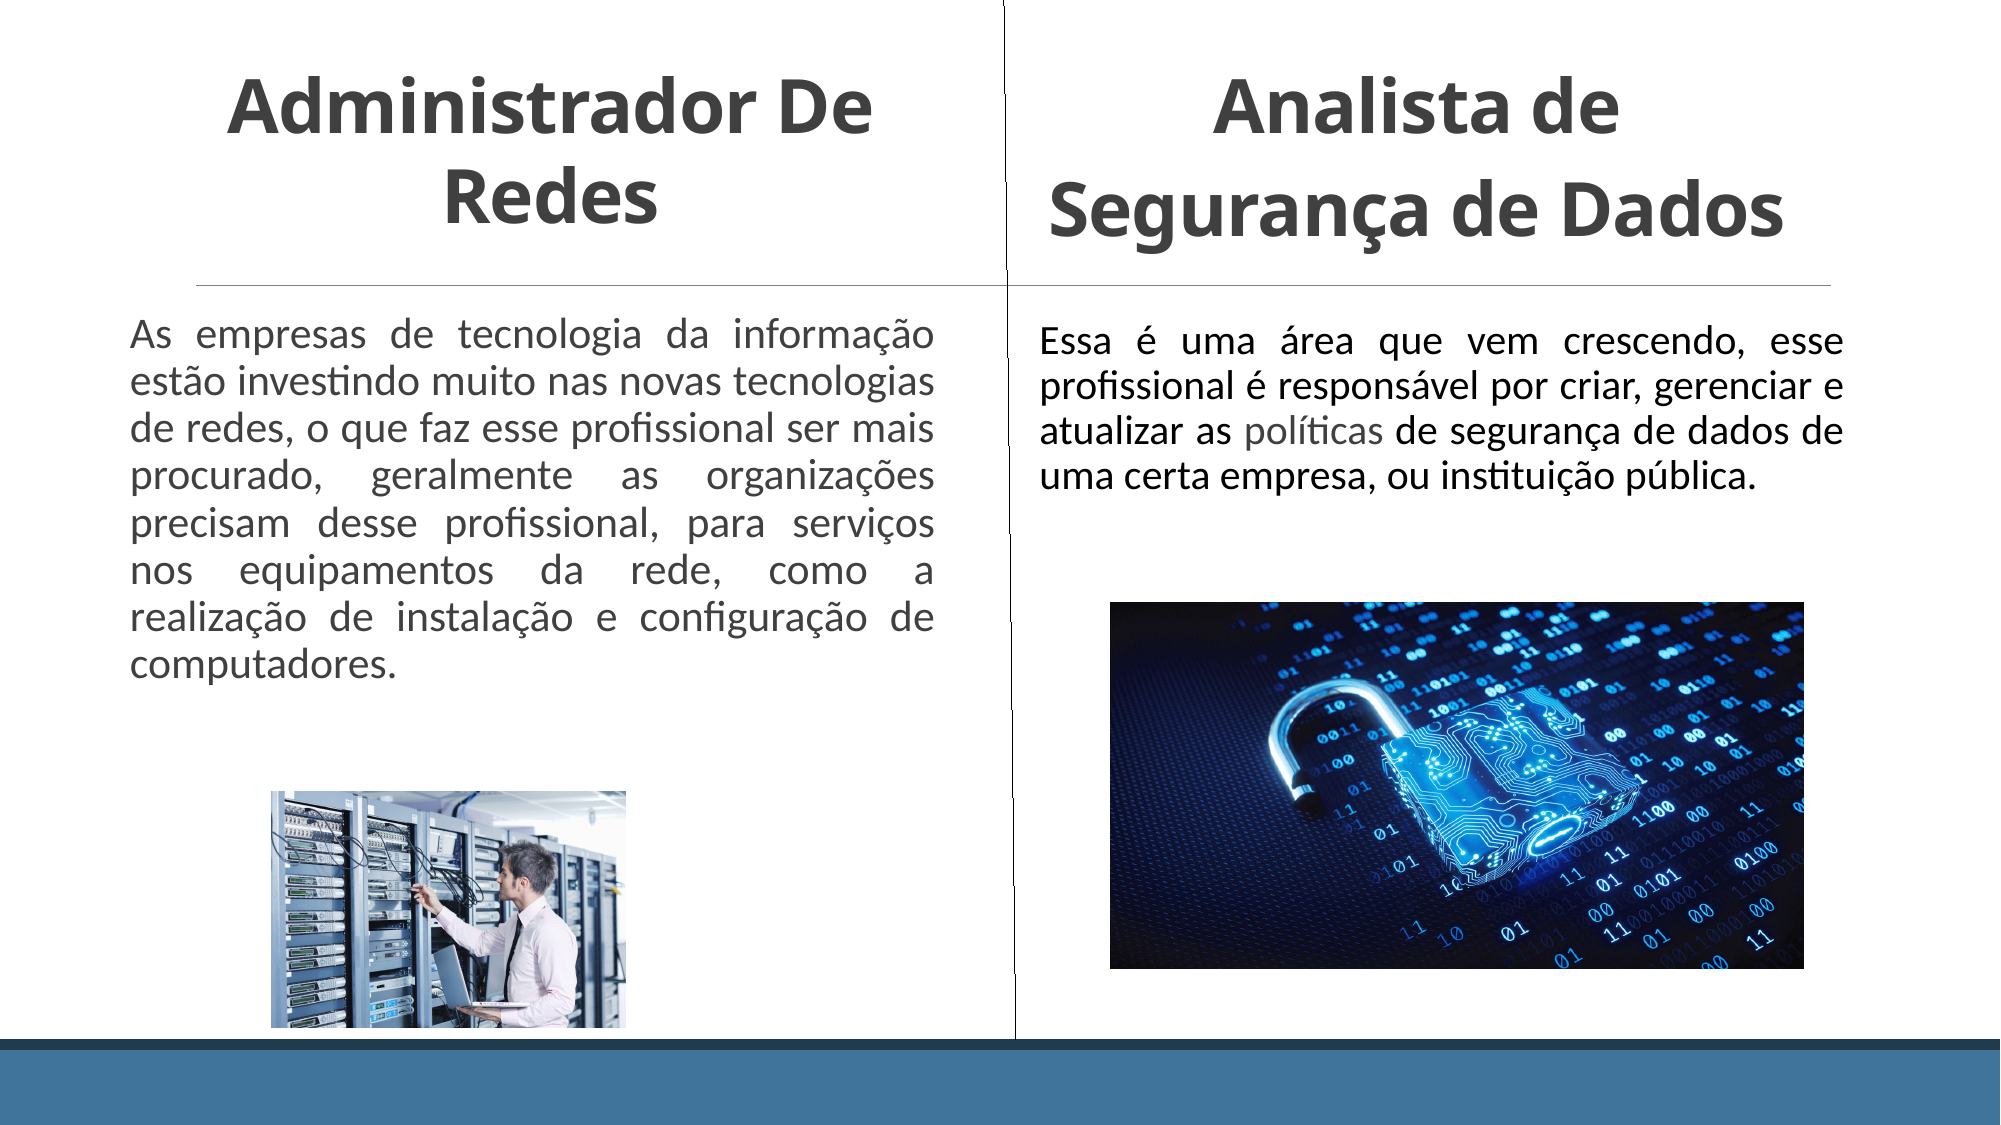

Analista de Segurança de Dados
# Administrador De Redes
As empresas de tecnologia da informação estão investindo muito nas novas tecnologias de redes, o que faz esse profissional ser mais procurado, geralmente as organizações precisam desse profissional, para serviços nos equipamentos da rede, como a realização de instalação e configuração de computadores.
Essa é uma área que vem crescendo, esse profissional é responsável por criar, gerenciar e atualizar as políticas de segurança de dados de uma certa empresa, ou instituição pública.